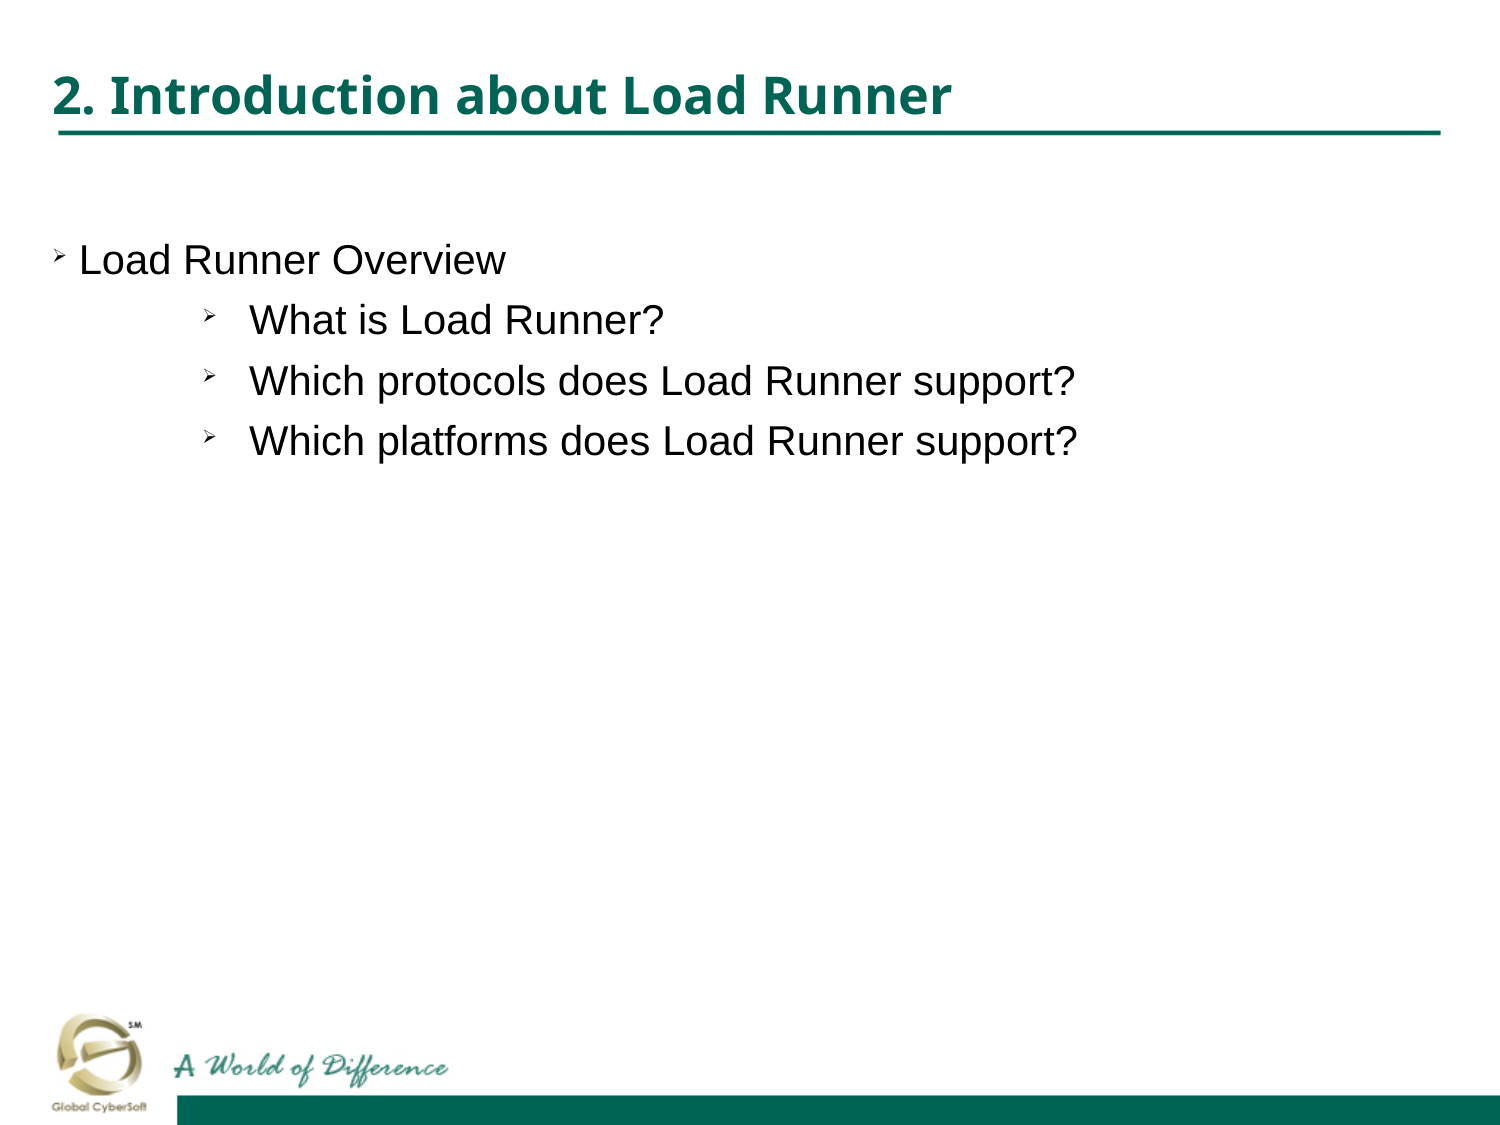

# 2. Introduction about Load Runner
 Load Runner Overview
What is Load Runner?
Which protocols does Load Runner support?
Which platforms does Load Runner support?